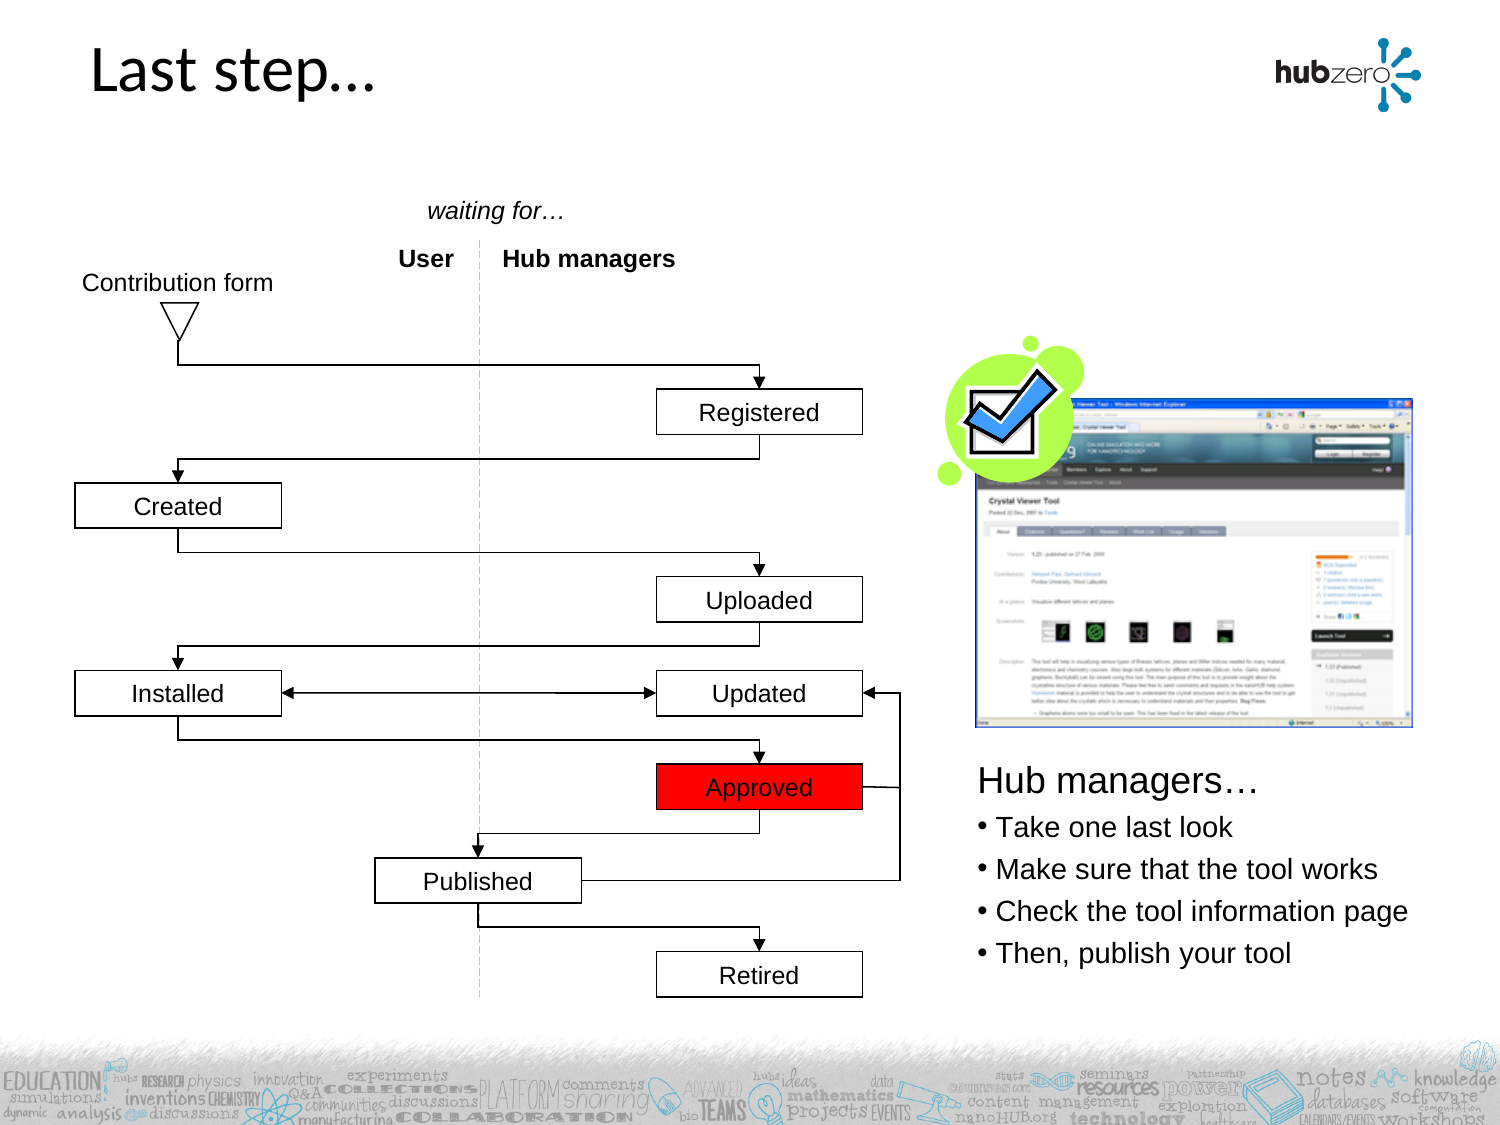

# Last step…
waiting for…
User
Hub managers
Contribution form
Registered
Created
Uploaded
Installed
Updated
Hub managers…
 Take one last look
 Make sure that the tool works
 Check the tool information page
 Then, publish your tool
Approved
Published
Retired